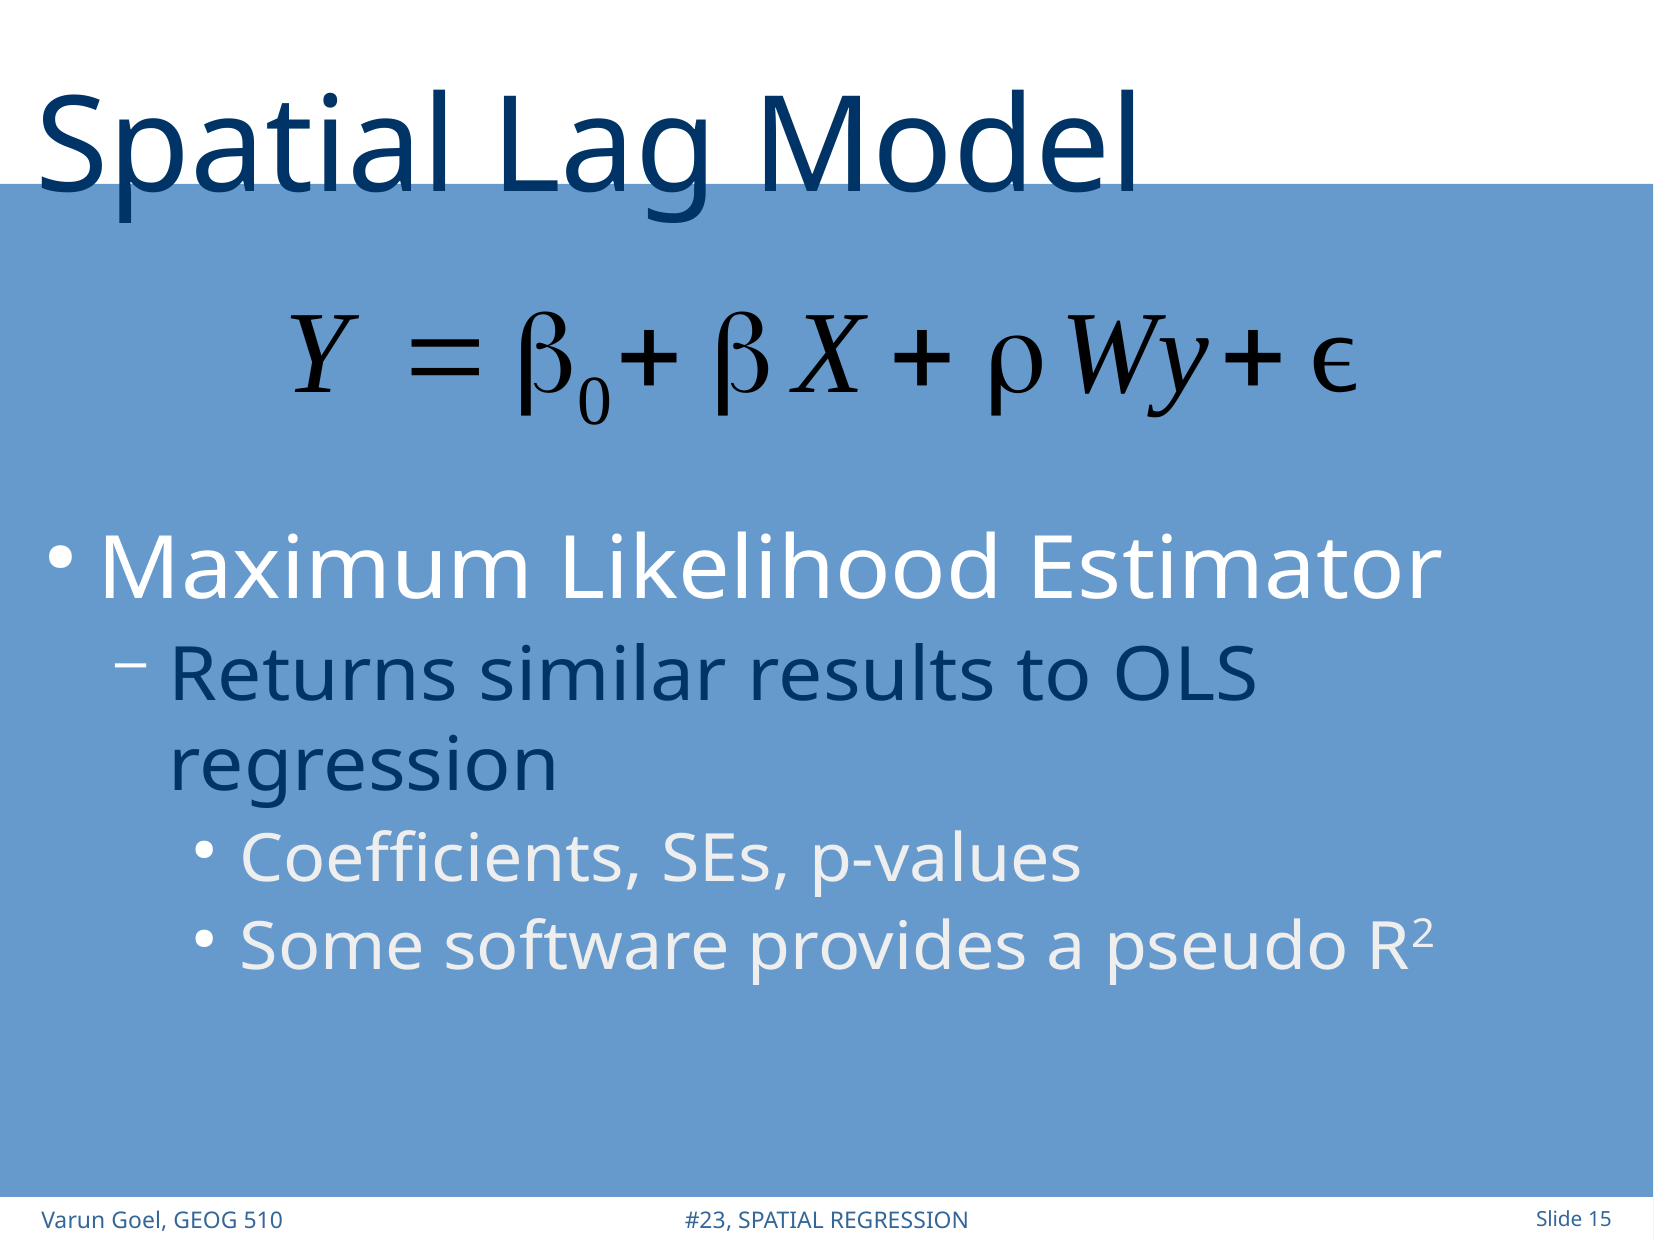

# Spatial Lag Model
Maximum Likelihood Estimator
Returns similar results to OLS regression
Coefficients, SEs, p-values
Some software provides a pseudo R2
#23, SPATIAL REGRESSION
15